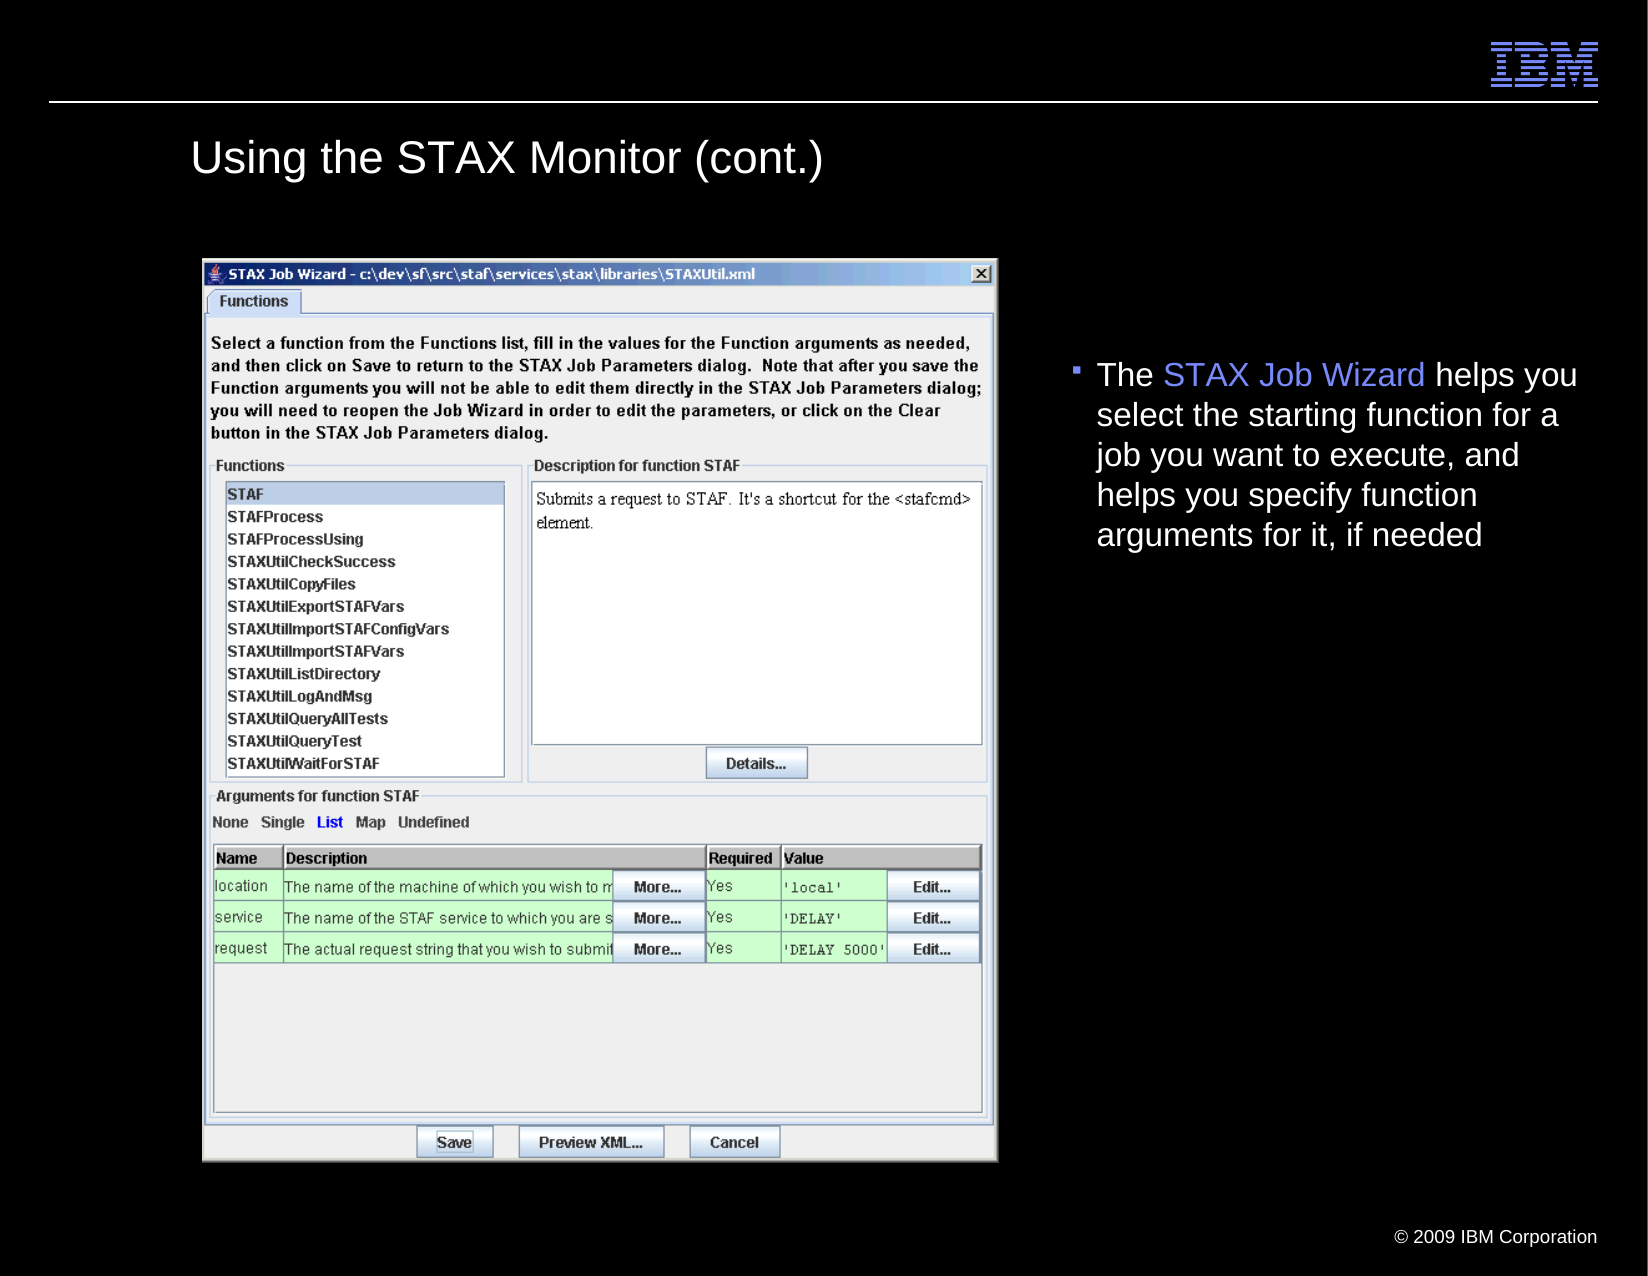

# Using the STAX Monitor (cont.)
The STAX Job Wizard helps you select the starting function for a job you want to execute, and helps you specify function arguments for it, if needed